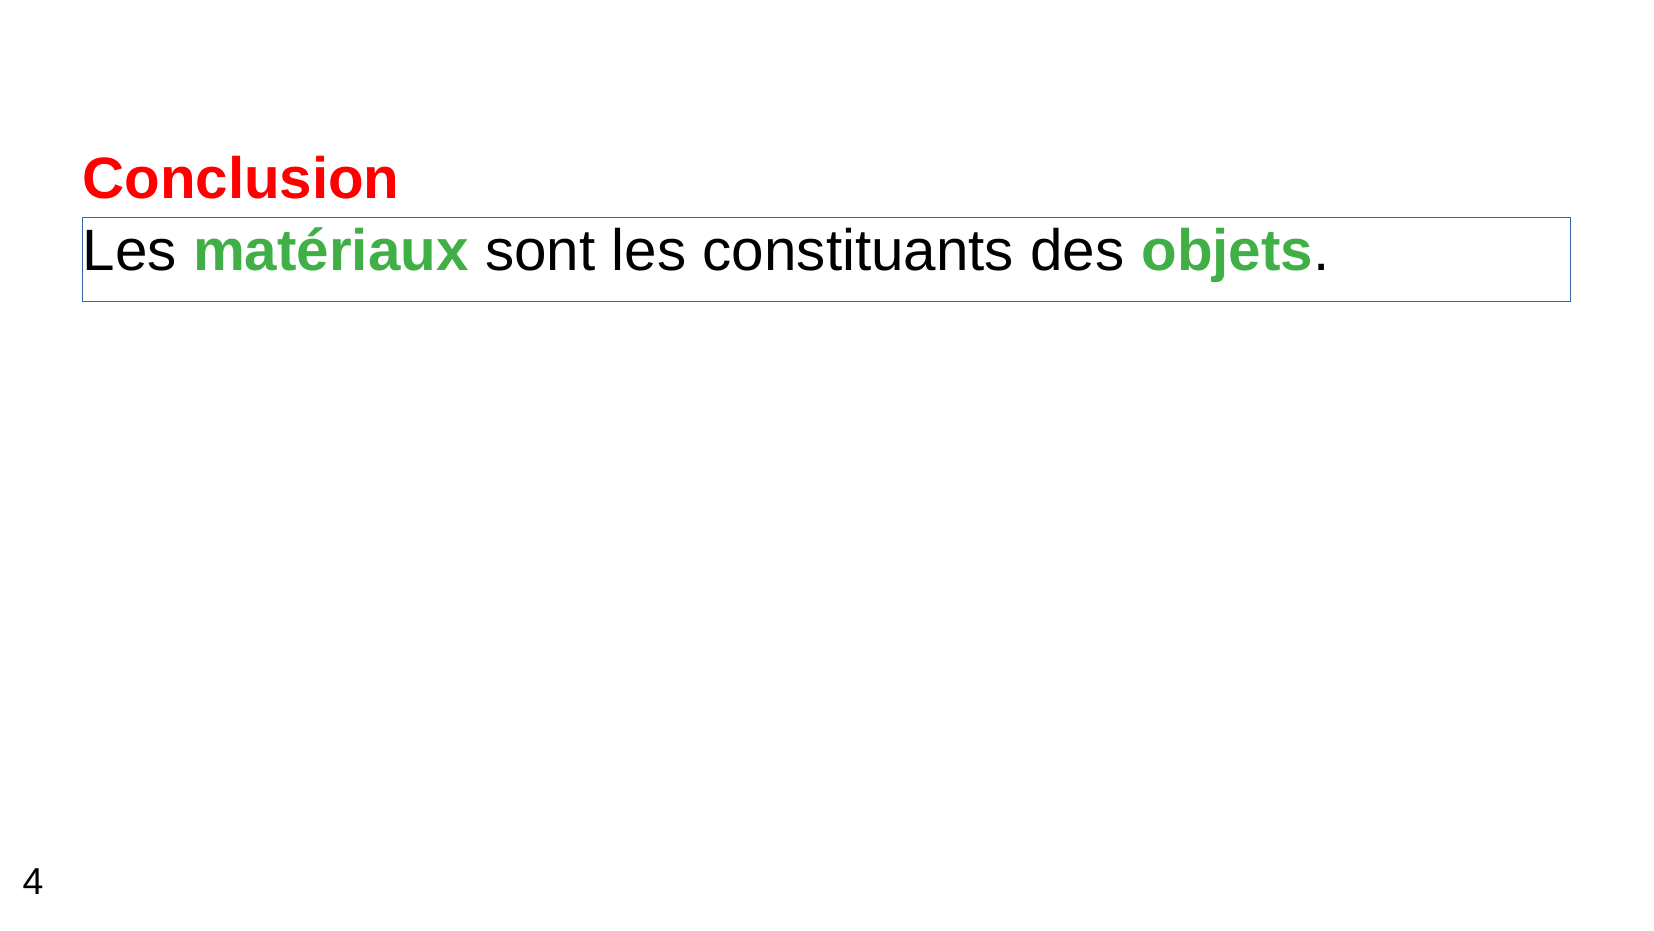

# Conclusion
Les matériaux sont les constituants des objets.